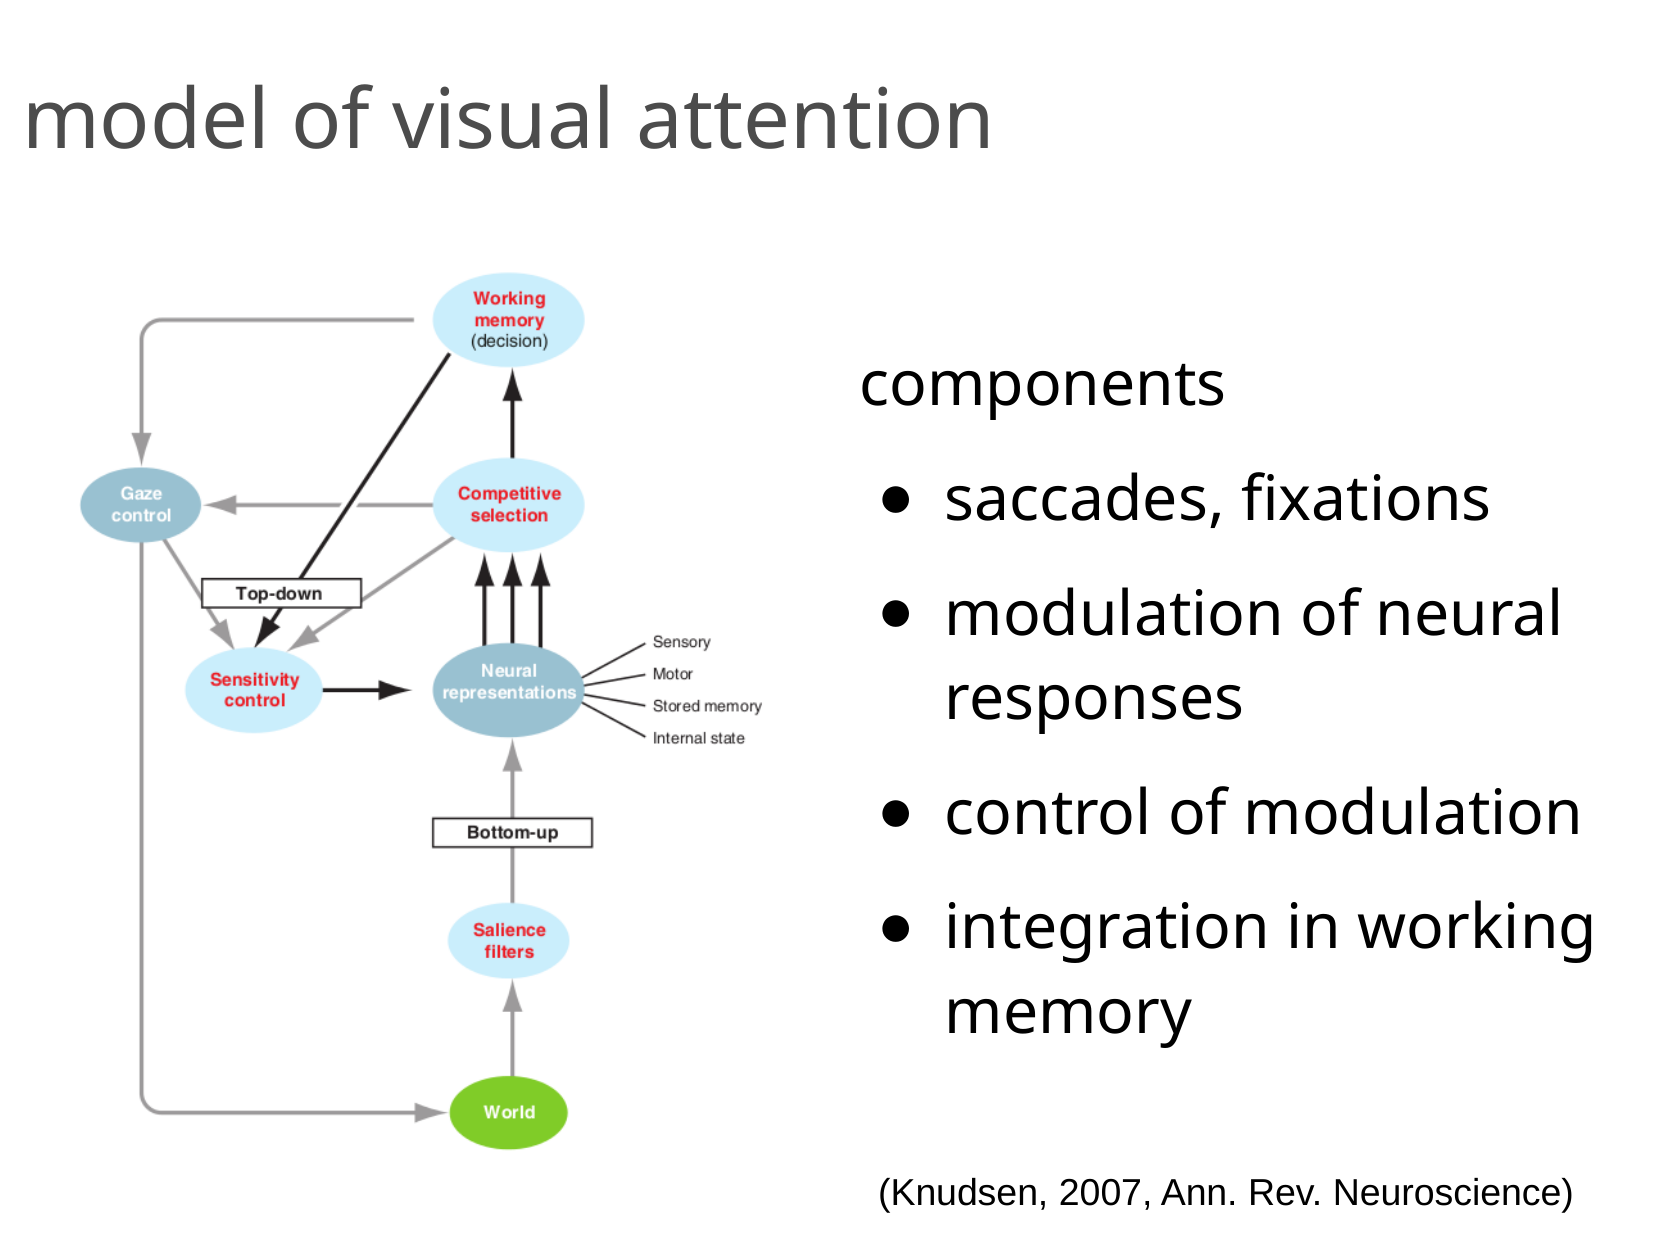

# model of visual attention
components
saccades, fixations
modulation of neural responses
control of modulation
integration in working memory
(Knudsen, 2007, Ann. Rev. Neuroscience)